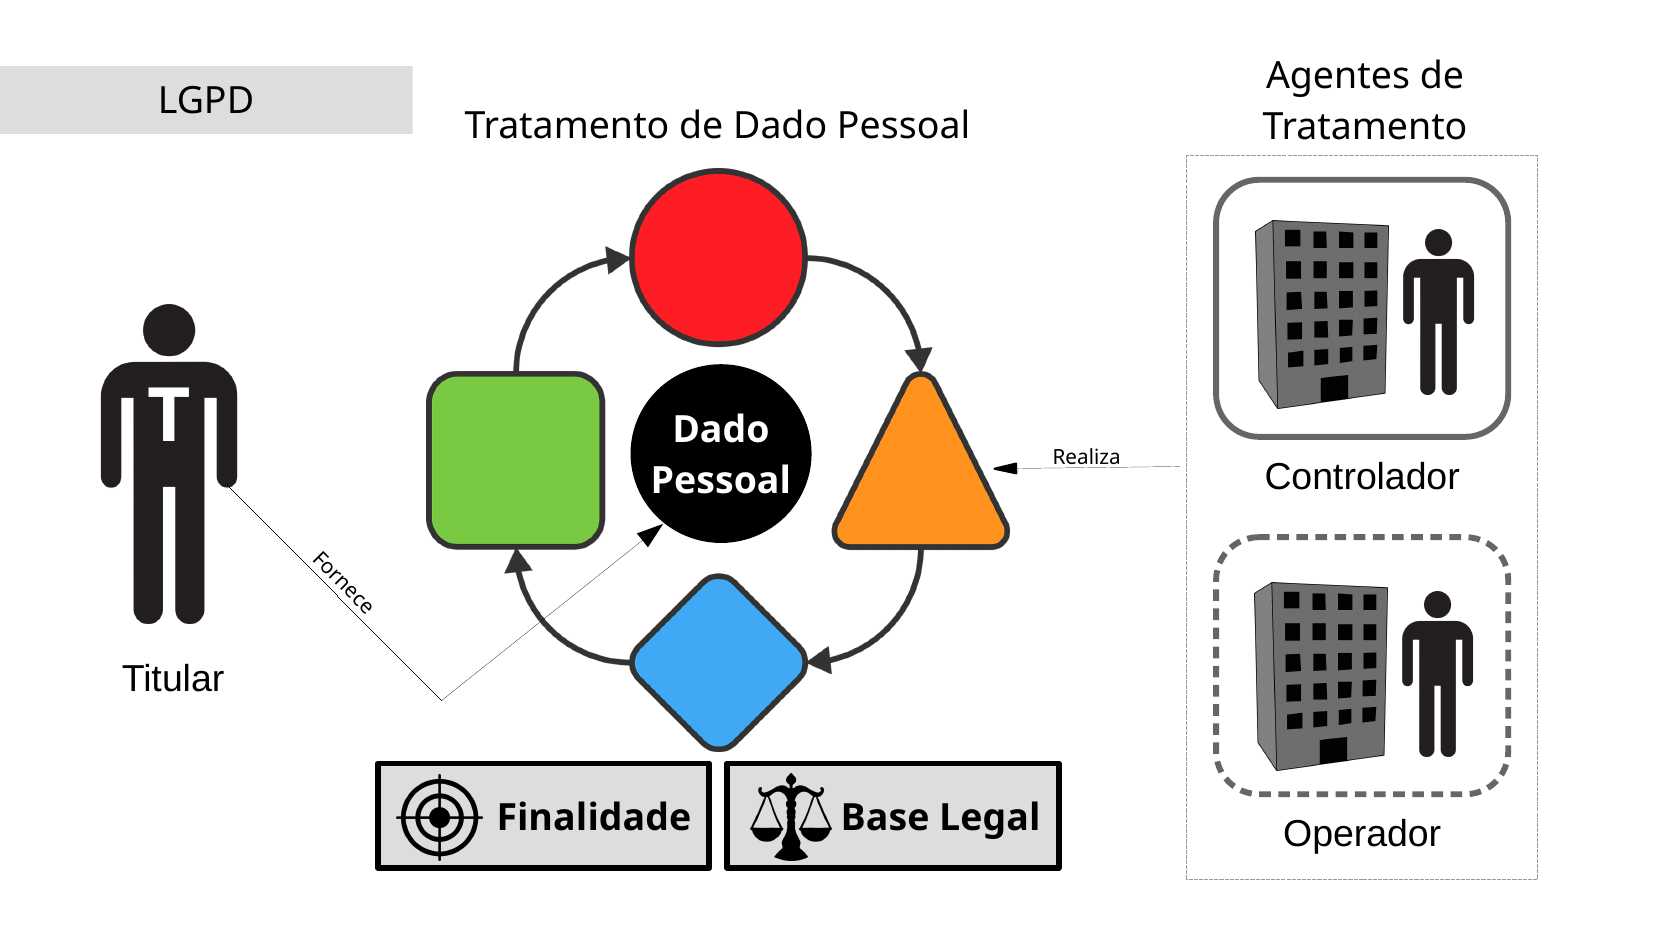

Agentes de Tratamento
LGPD
Tratamento de Dado Pessoal
Controlador
T
Dado
Pessoal
Realiza
Fornece
Operador
Titular
Finalidade
Base Legal